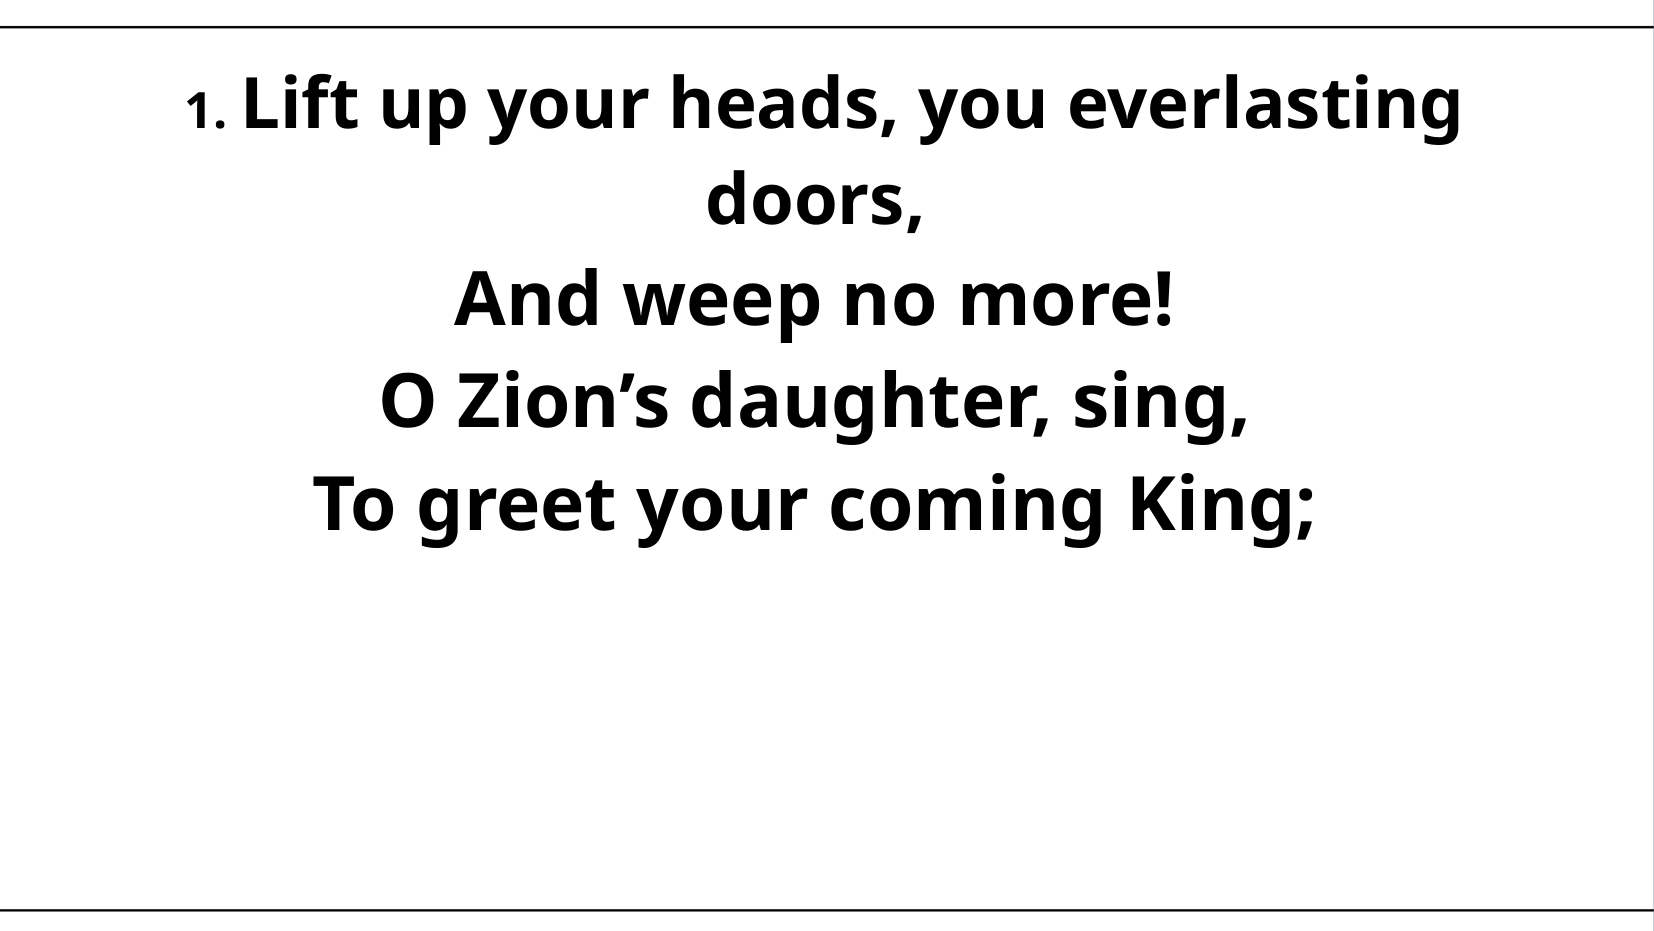

1. Lift up your heads, you everlasting doors,
And weep no more!
O Zion’s daughter, sing,
To greet your coming King;